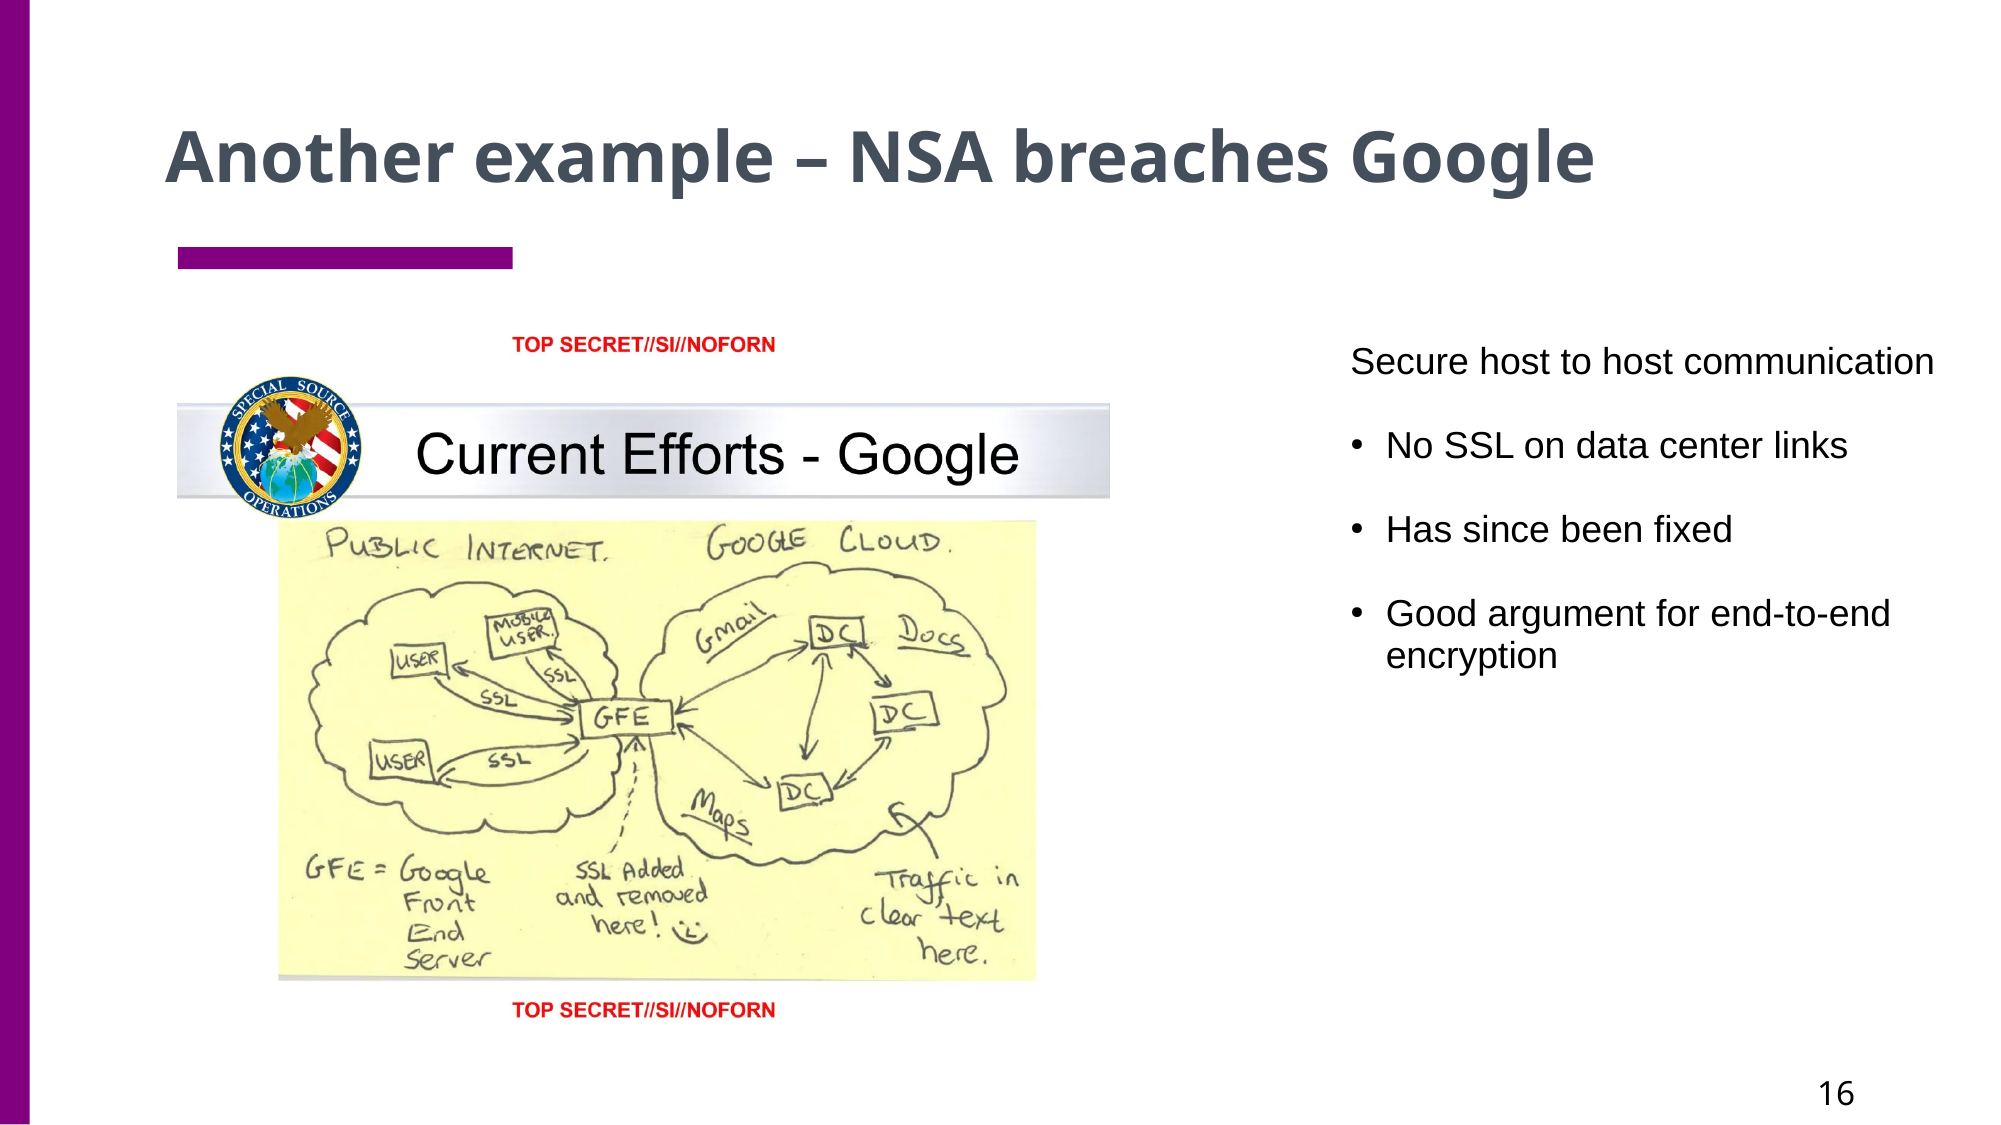

Another example – NSA breaches Google
Secure host to host communication
No SSL on data center links
Has since been fixed
Good argument for end-to-end
encryption